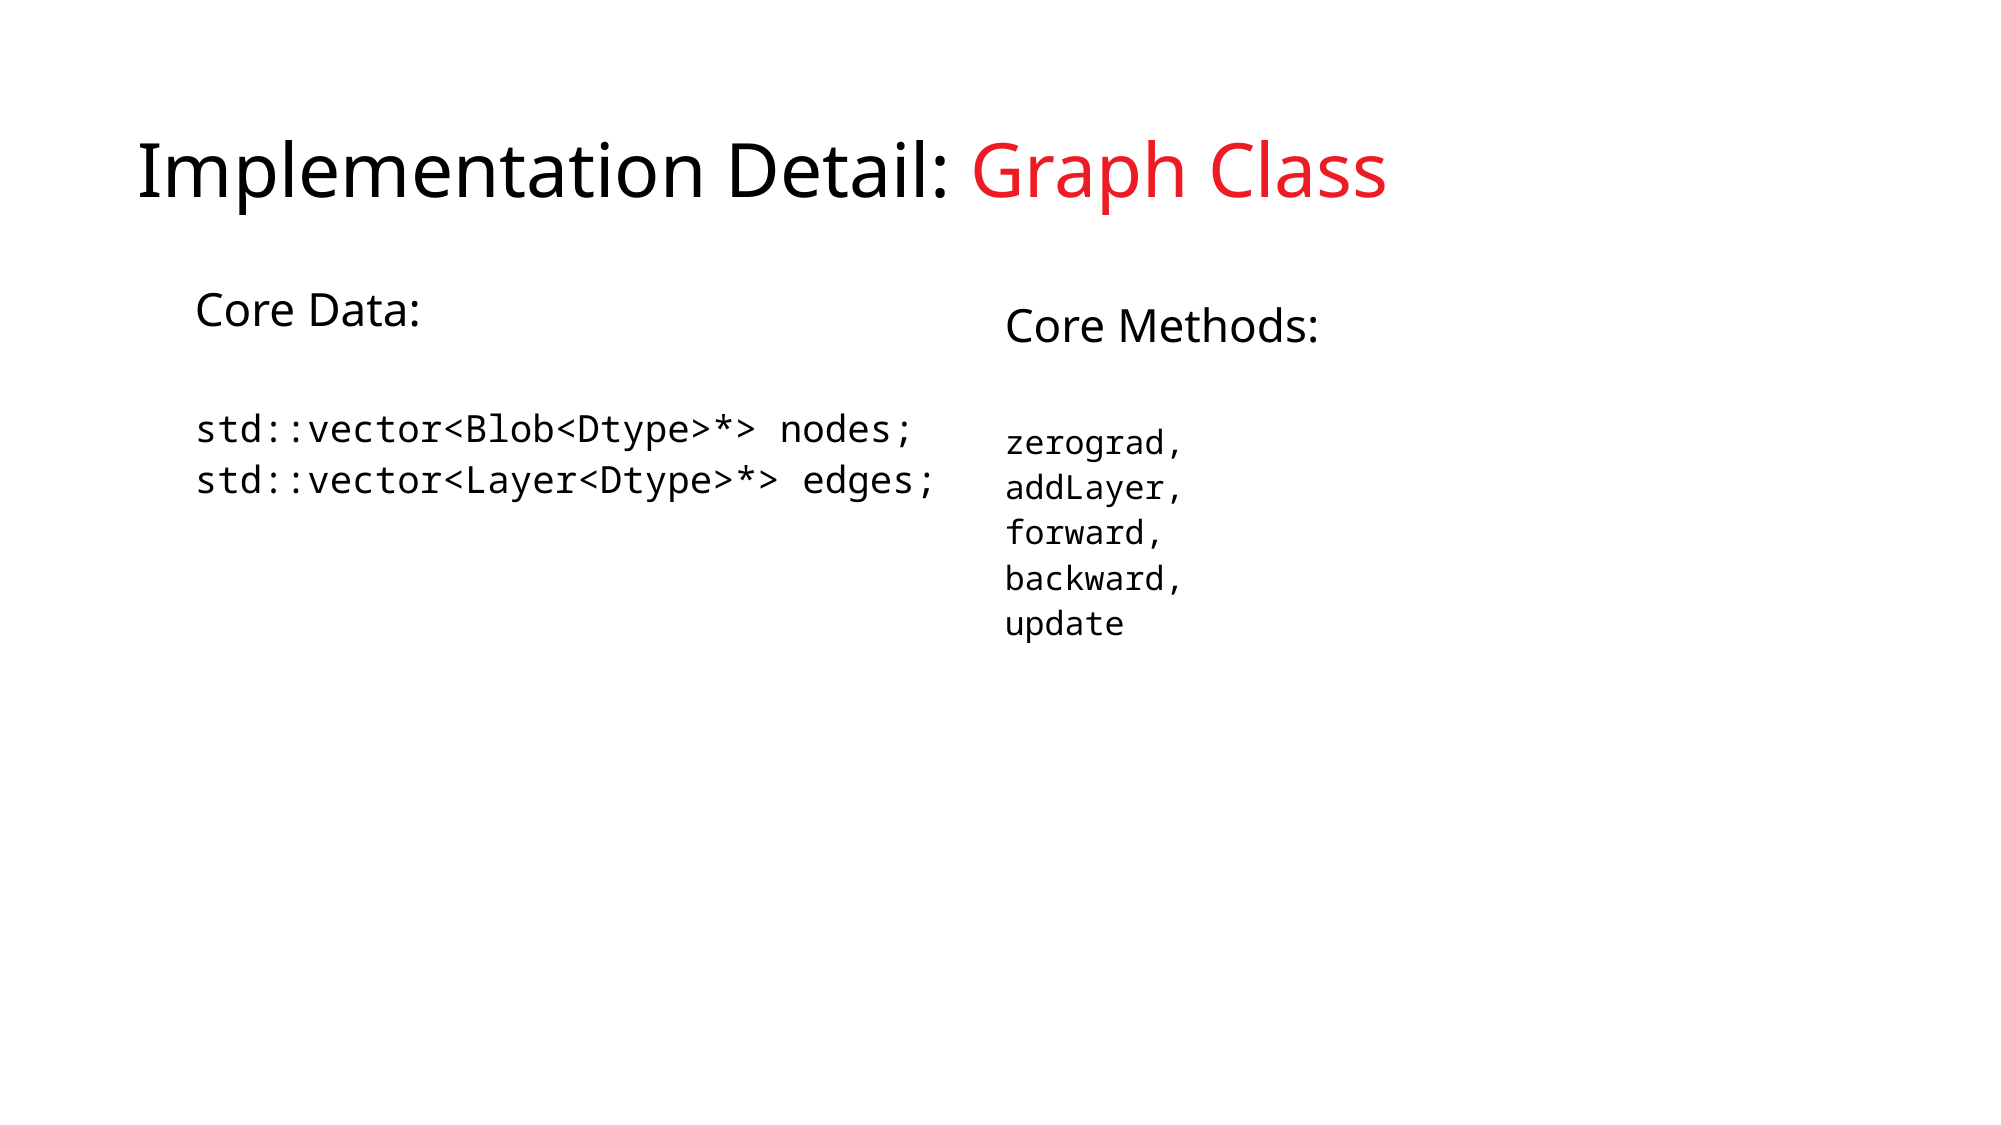

# Implementation Detail: Graph Class
Core Methods:
zerograd,
addLayer,
forward,
backward,
update
Core Data:
std::vector<Blob<Dtype>*> nodes;
std::vector<Layer<Dtype>*> edges;